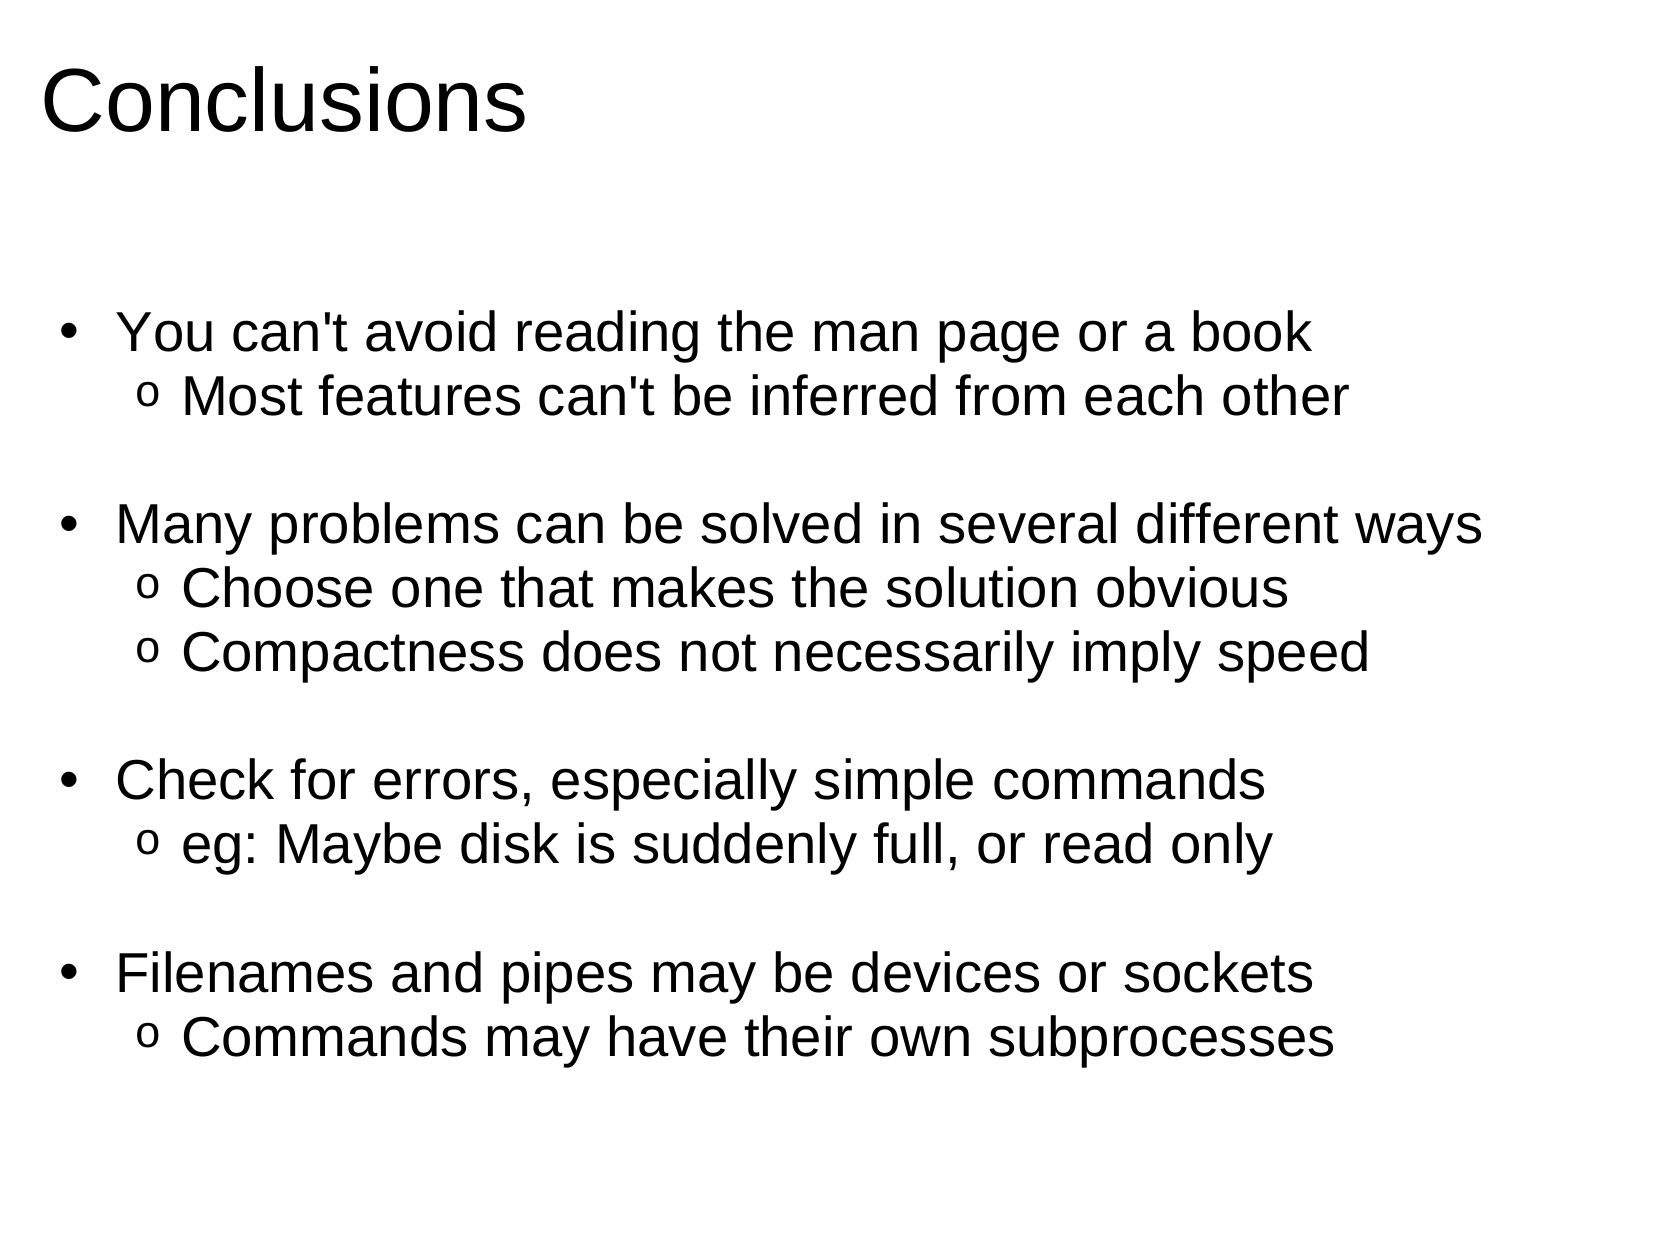

# Conclusions
You can't avoid reading the man page or a book
Most features can't be inferred from each other
Many problems can be solved in several different ways
Choose one that makes the solution obvious
Compactness does not necessarily imply speed
Check for errors, especially simple commands
eg: Maybe disk is suddenly full, or read only
Filenames and pipes may be devices or sockets
Commands may have their own subprocesses